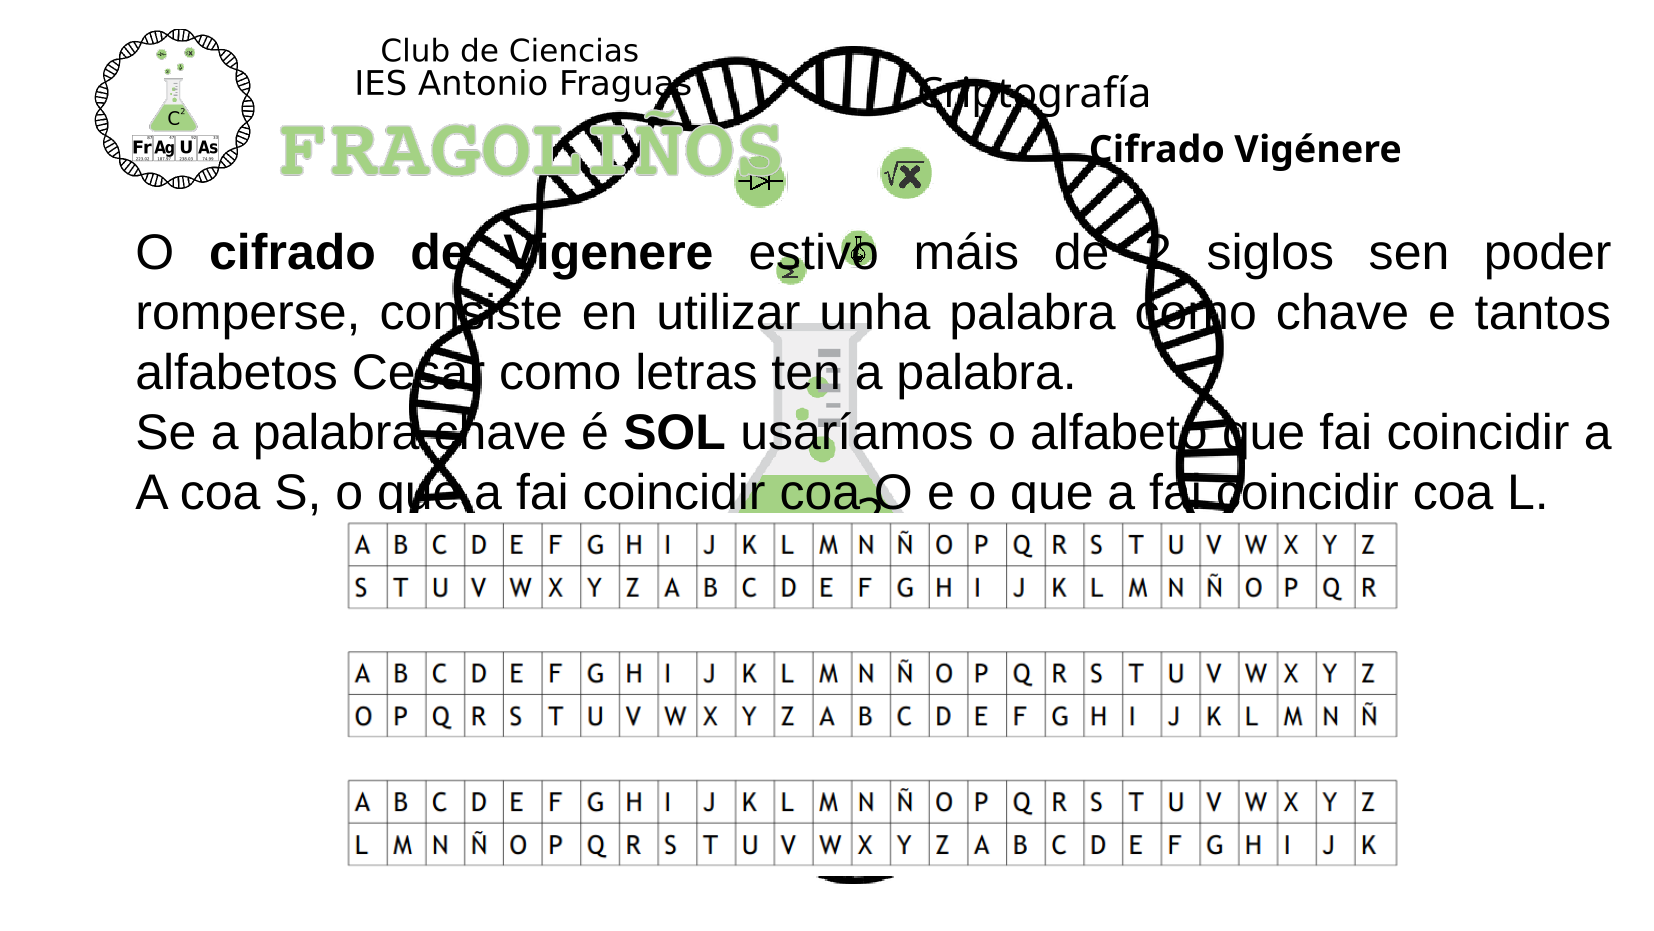

Criptografía
Cifrado Vigénere
O cifrado de Vigenere estivo máis de 2 siglos sen poder romperse, consiste en utilizar unha palabra como chave e tantos alfabetos Cesar como letras ten a palabra.
Se a palabra chave é SOL usaríamos o alfabeto que fai coincidir a A coa S, o que a fai coincidir coa O e o que a fai coincidir coa L.